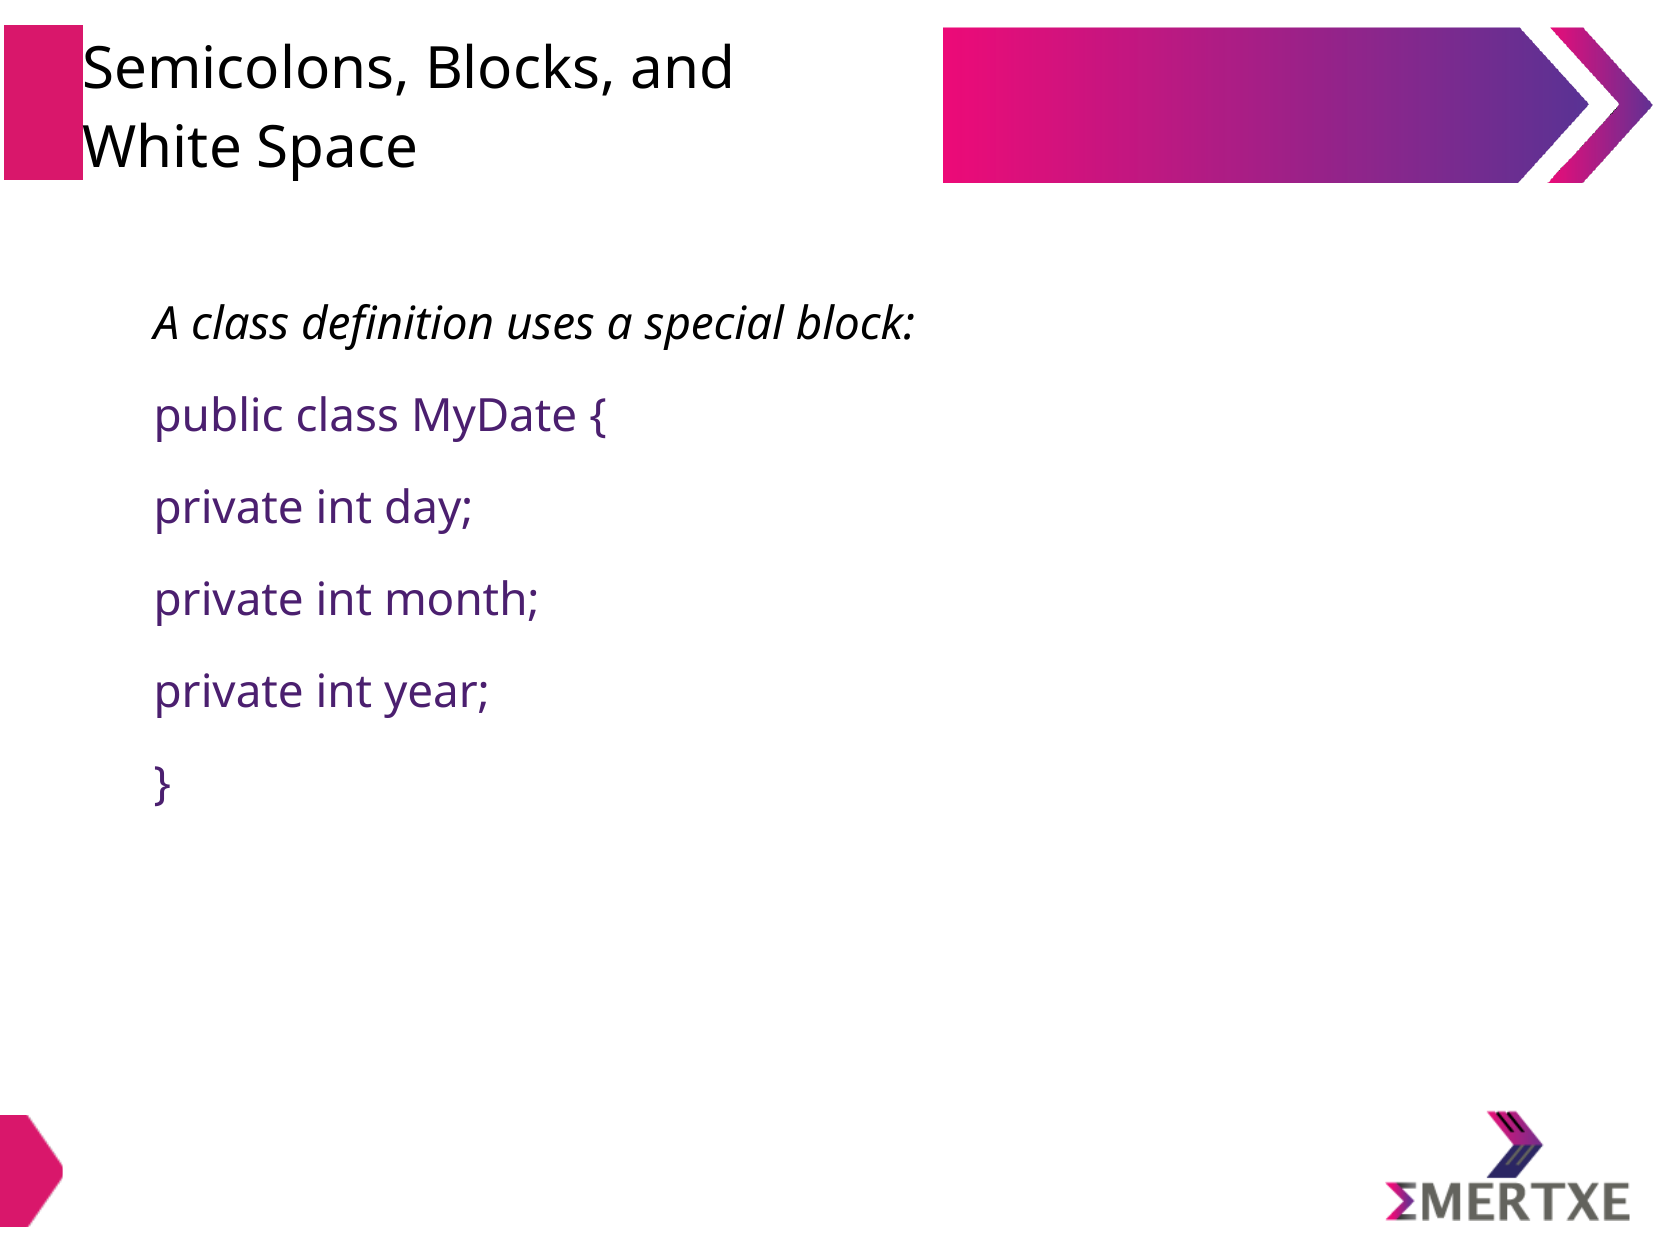

# Semicolons, Blocks, and White Space
A class definition uses a special block:
public class MyDate {
private int day;
private int month;
private int year;
}